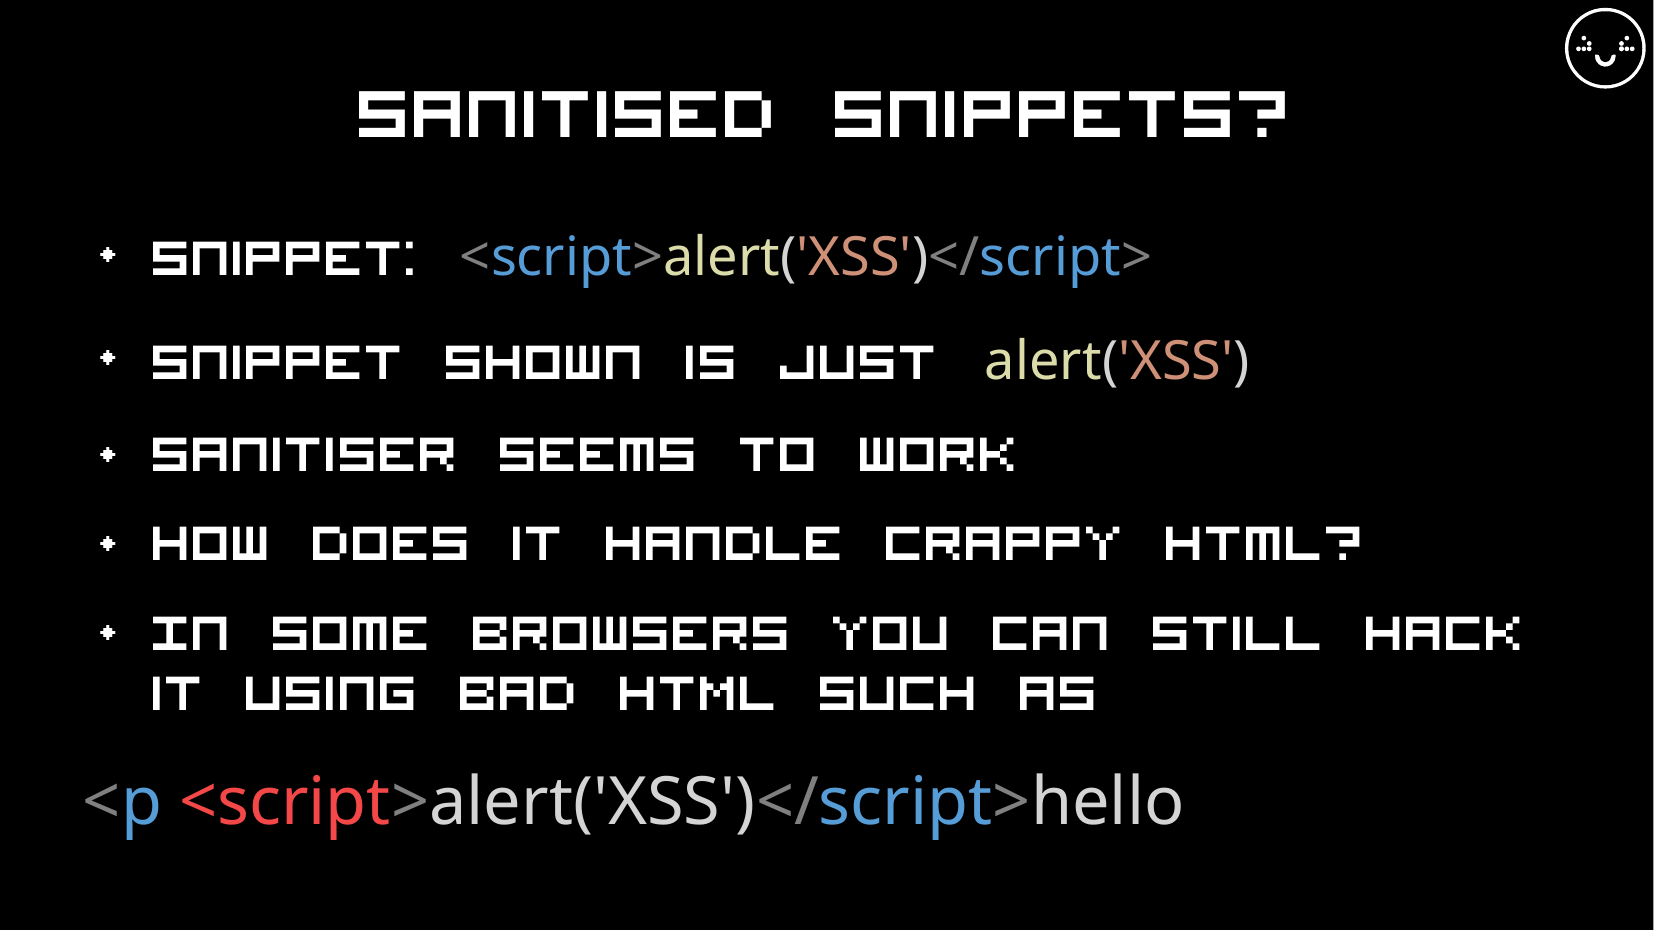

# Sanitised snippets?
Snippet: <script>alert('XSS')</script>
Snippet shown is just alert('XSS')
Sanitiser seems to work
How does it handle crappy html?
In some browsers you can still hack
it using bad HTML such as
<p <script>alert('XSS')</script>hello